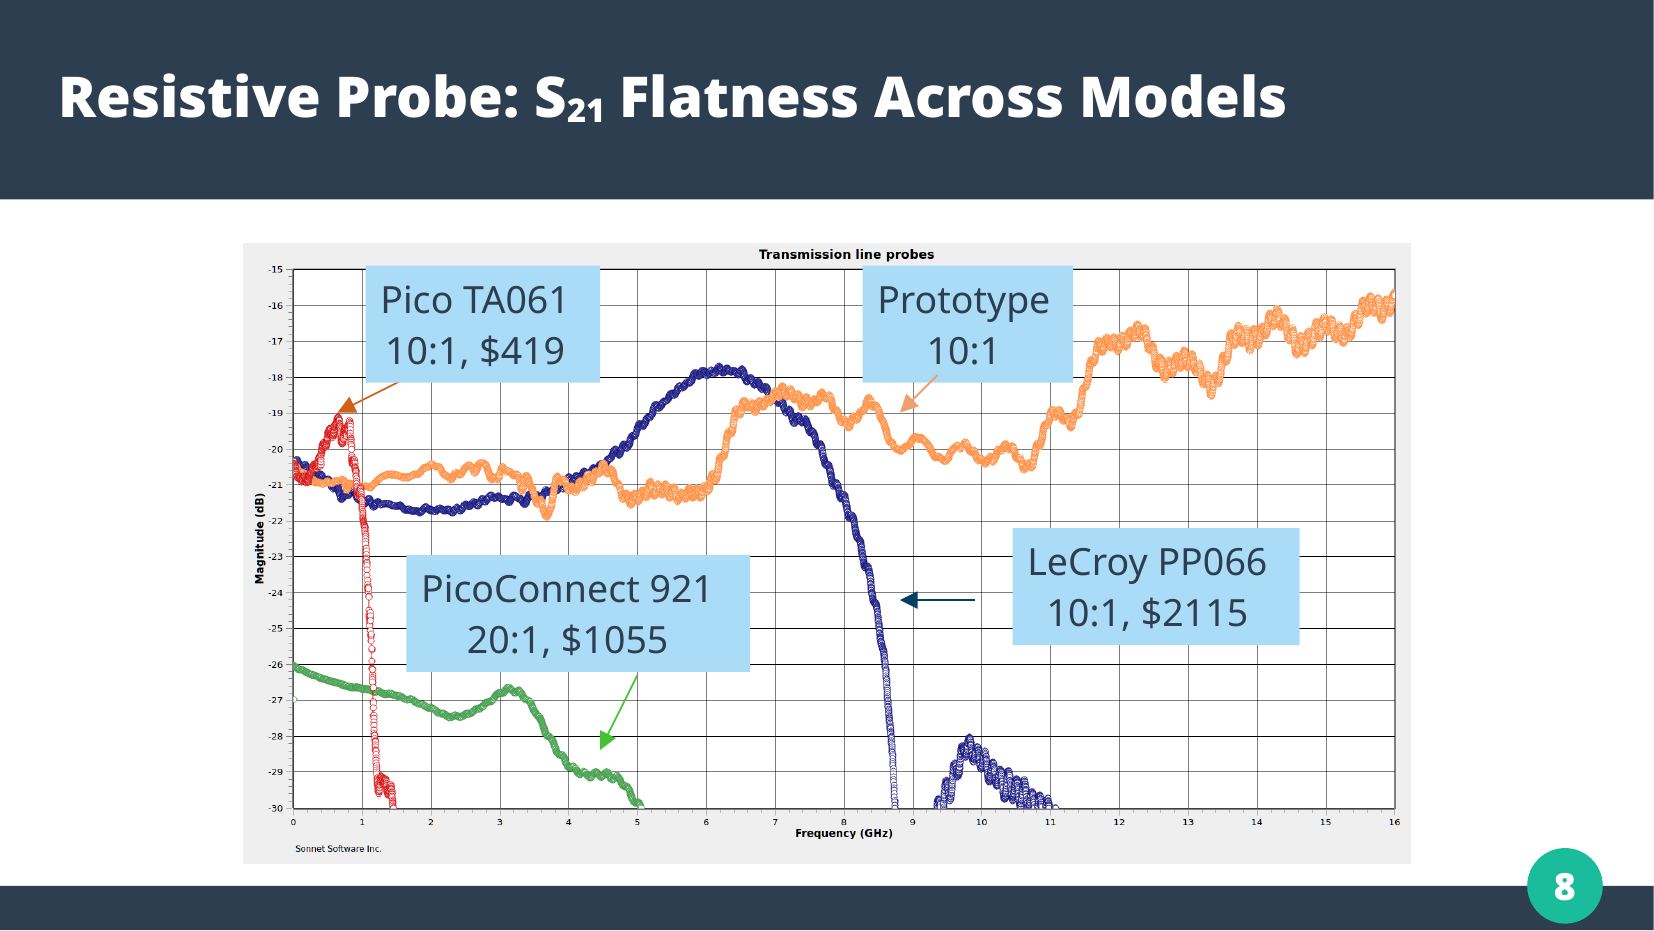

# Resistive Probe: S21 Flatness Across Models
Pico TA061
10:1, $419
Prototype
10:1
LeCroy PP066
10:1, $2115
PicoConnect 921
20:1, $1055